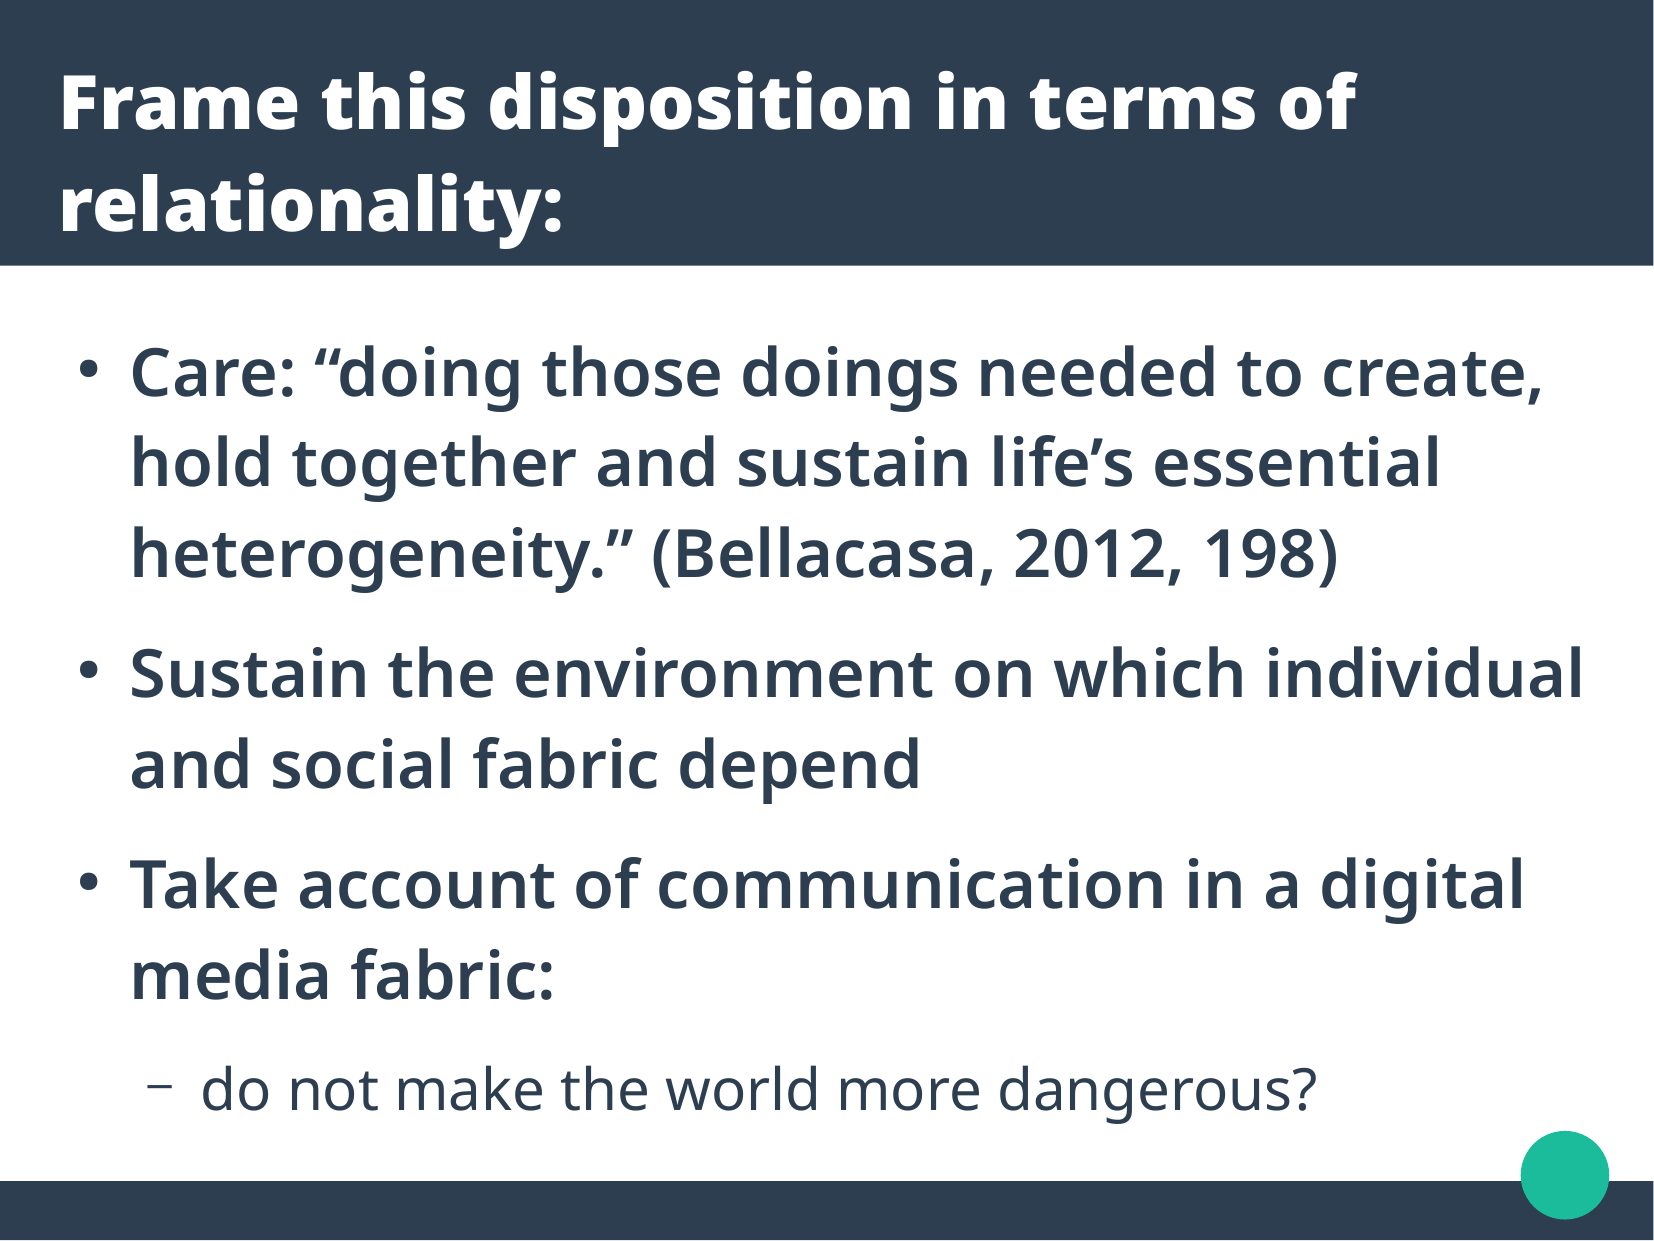

# Frame this disposition in terms of relationality:
Care: “doing those doings needed to create, hold together and sustain life’s essential heterogeneity.” (Bellacasa, 2012, 198)
Sustain the environment on which individual and social fabric depend
Take account of communication in a digital media fabric:
do not make the world more dangerous?